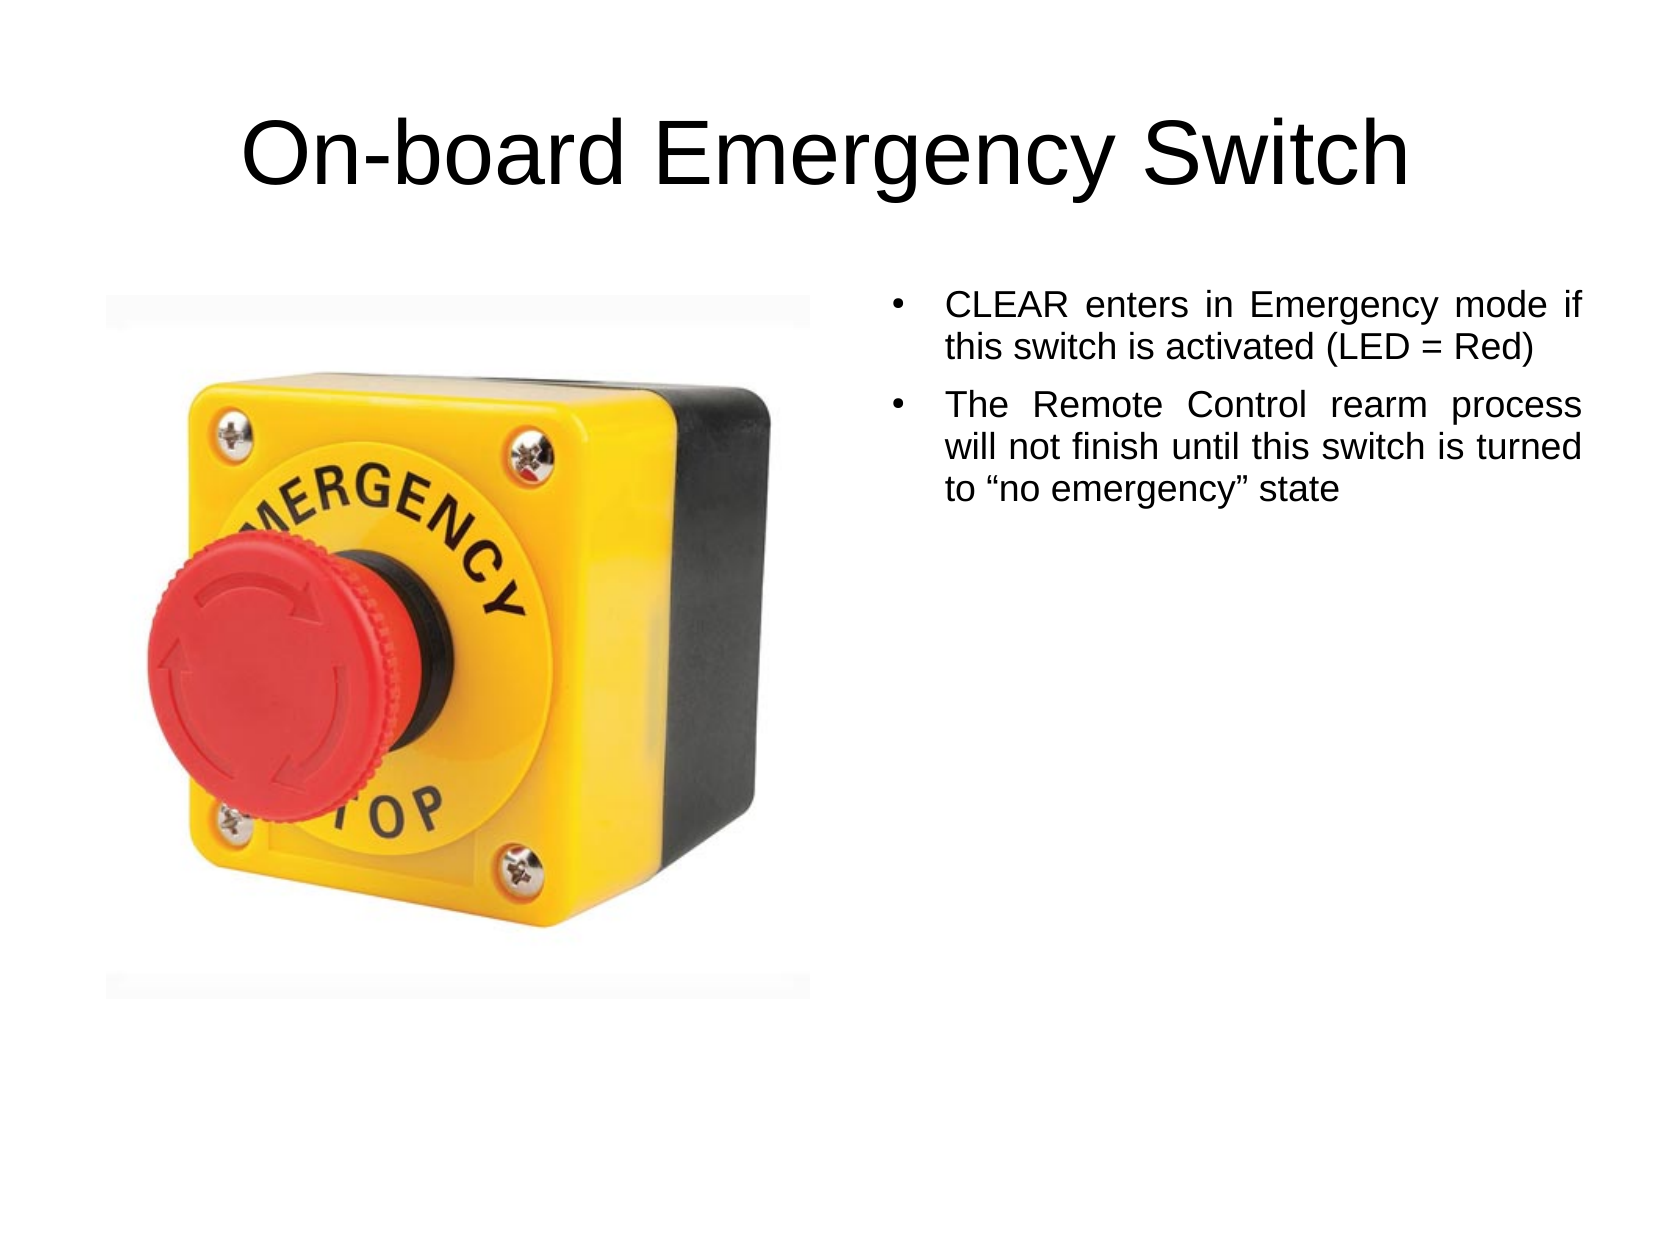

# On-board Emergency Switch
CLEAR enters in Emergency mode if this switch is activated (LED = Red)
The Remote Control rearm process will not finish until this switch is turned to “no emergency” state